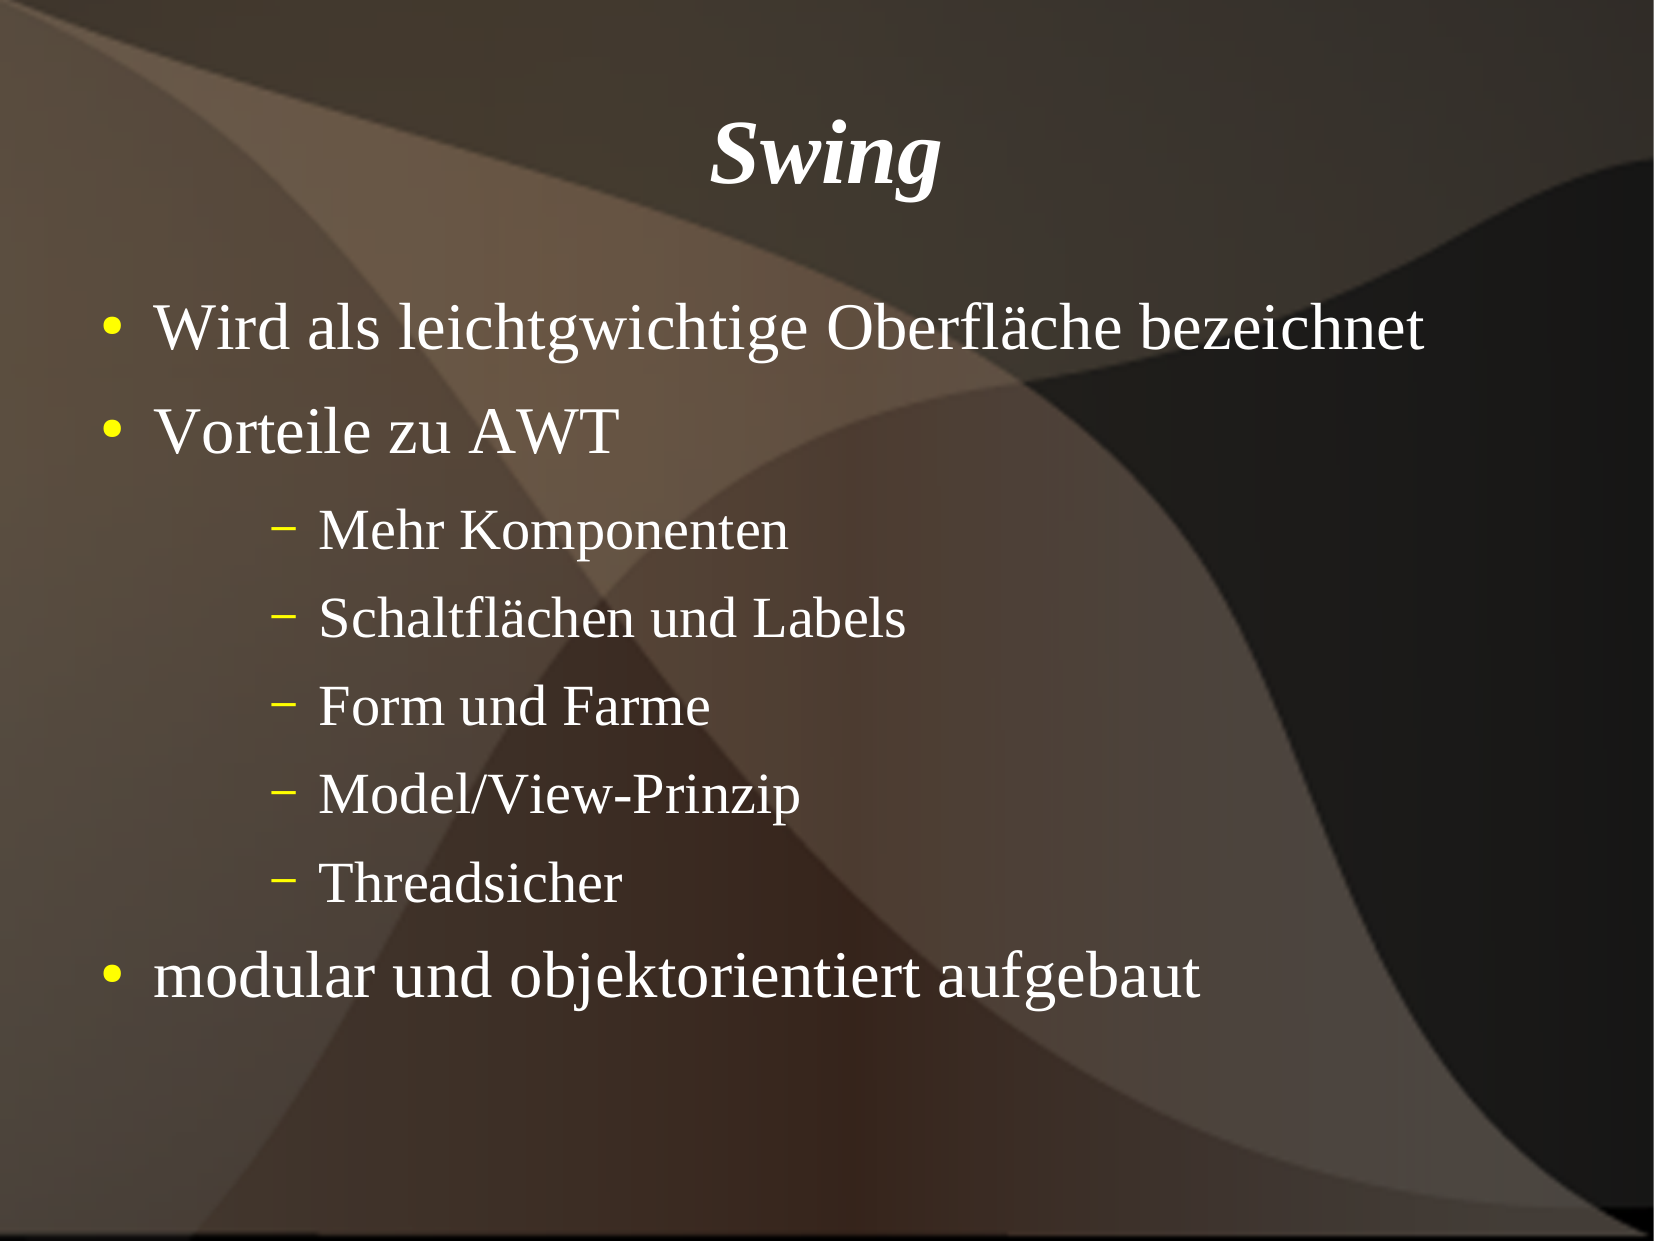

# Swing
Wird als leichtgwichtige Oberfläche bezeichnet
Vorteile zu AWT
Mehr Komponenten
Schaltflächen und Labels
Form und Farme
Model/View-Prinzip
Threadsicher
modular und objektorientiert aufgebaut